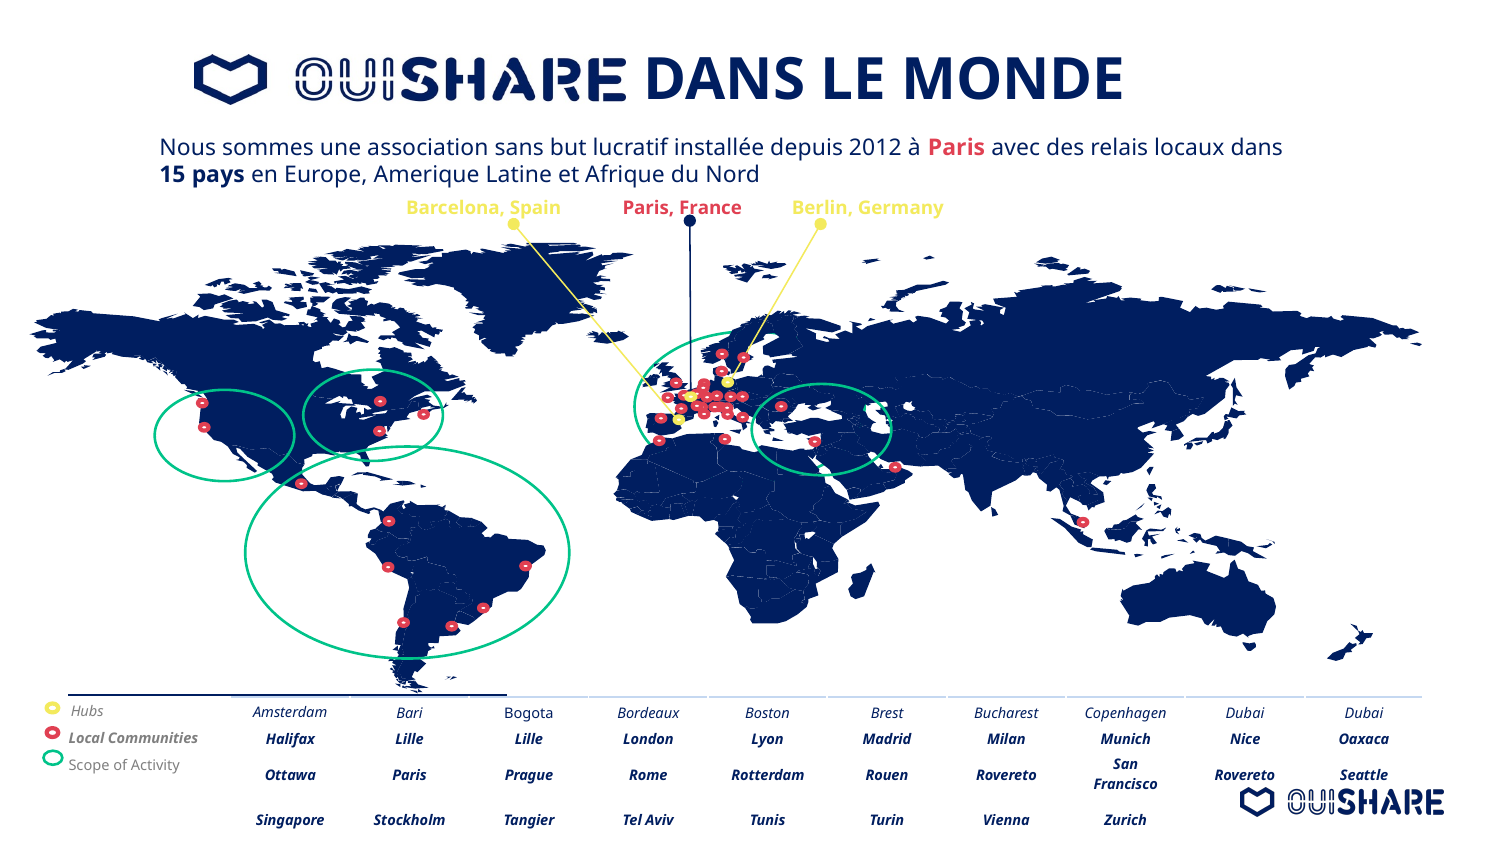

DANS LE MONDE
Nous sommes une association sans but lucratif installée depuis 2012 à Paris avec des relais locaux dans 15 pays en Europe, Amerique Latine et Afrique du Nord
Barcelona, Spain
Paris, France
Berlin, Germany
| Hubs |
| --- |
| Local Communities |
| Scope of Activity |
| Amsterdam | Bari | Bogota | Bordeaux | Boston | Brest | Bucharest | Copenhagen | Dubai | Dubai |
| --- | --- | --- | --- | --- | --- | --- | --- | --- | --- |
| Halifax | Lille | Lille | London | Lyon | Madrid | Milan | Munich | Nice | Oaxaca |
| Ottawa | Paris | Prague | Rome | Rotterdam | Rouen | Rovereto | San Francisco | Rovereto | Seattle |
| Singapore | Stockholm | Tangier | Tel Aviv | Tunis | Turin | Vienna | Zurich | | |